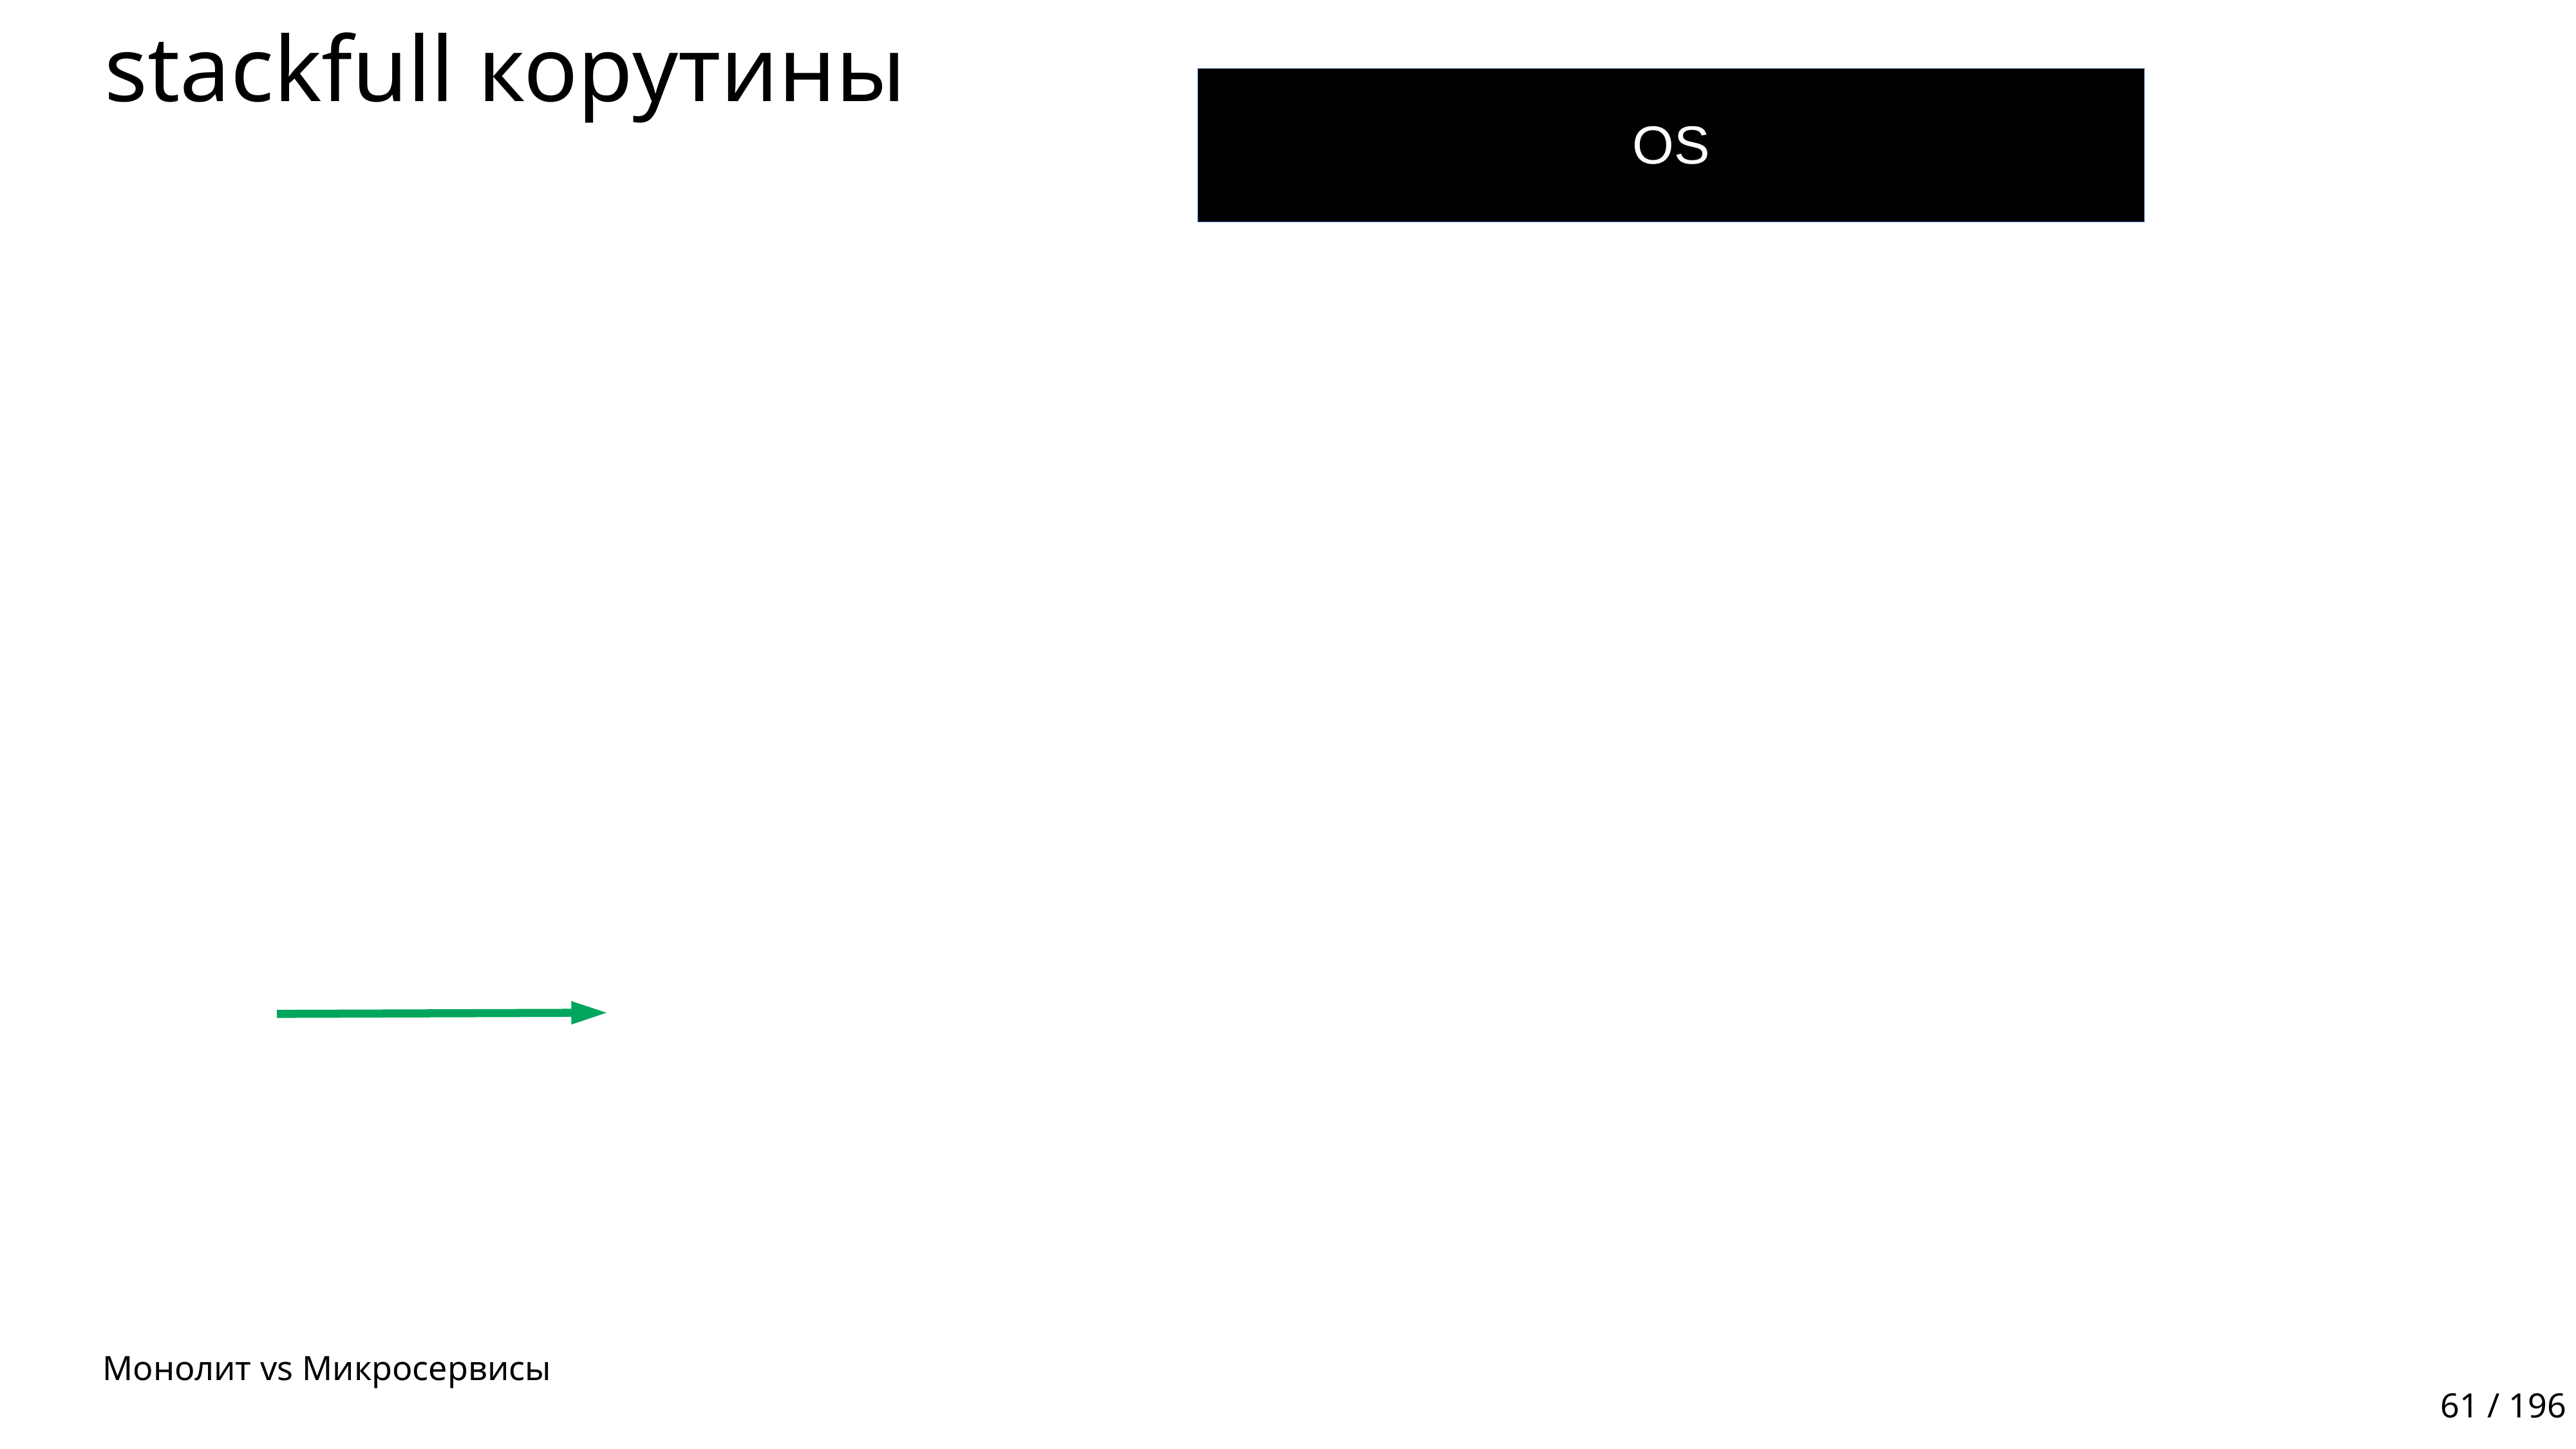

stackfull корутины
OS
# Монолит vs Микросервисы